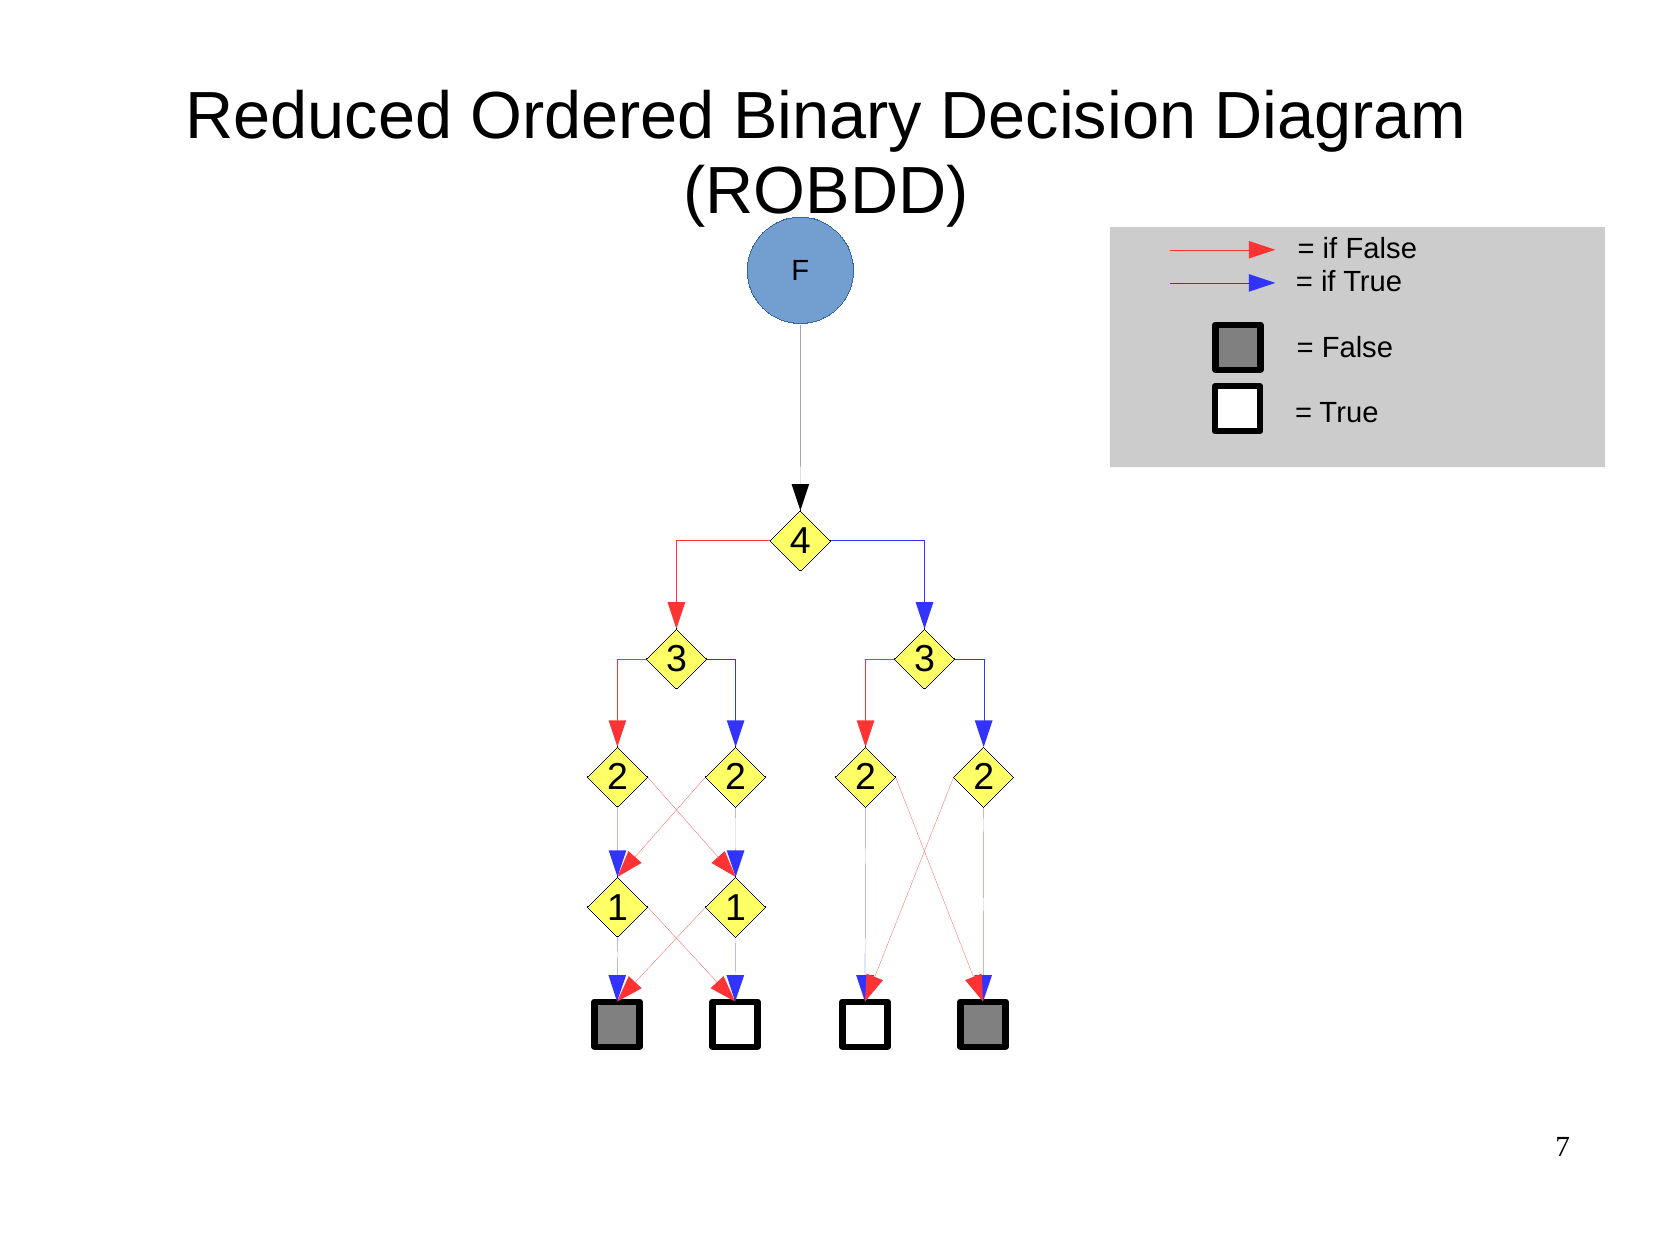

# Reduced Ordered Binary Decision Diagram (ROBDD)
F
= if False
= if True
= False
= True
4
3
3
2
2
2
2
1
1
7